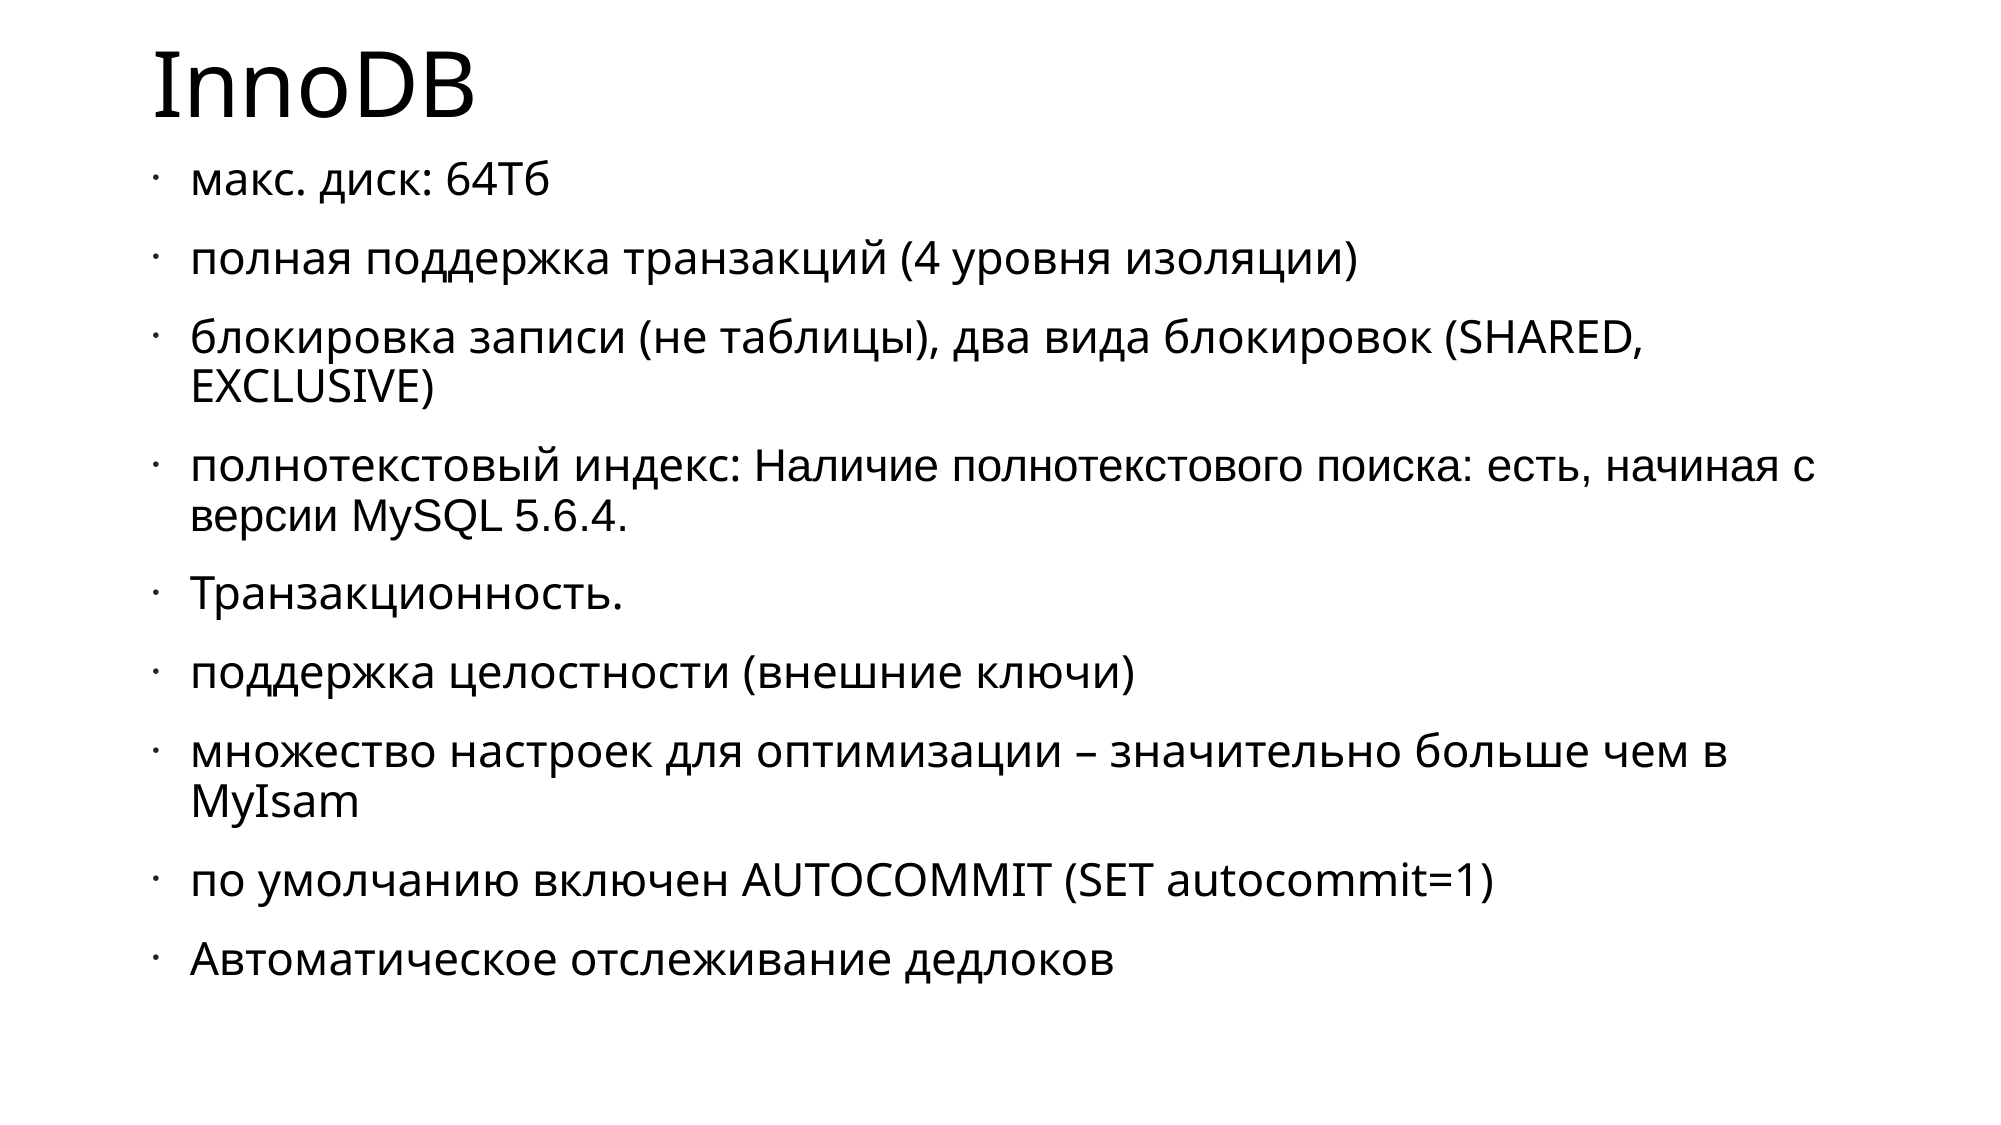

# InnoDB
макс. диск: 64Тб
полная поддержка транзакций (4 уровня изоляции)
блокировка записи (не таблицы), два вида блокировок (SHARED, EXCLUSIVE)
полнотекстовый индекс: Наличие полнотекстового поиска: есть, начиная с версии MySQL 5.6.4.
Транзакционность.
поддержка целостности (внешние ключи)
множество настроек для оптимизации – значительно больше чем в MyIsam
по умолчанию включен AUTOCOMMIT (SET autocommit=1)
Автоматическое отслеживание дедлоков